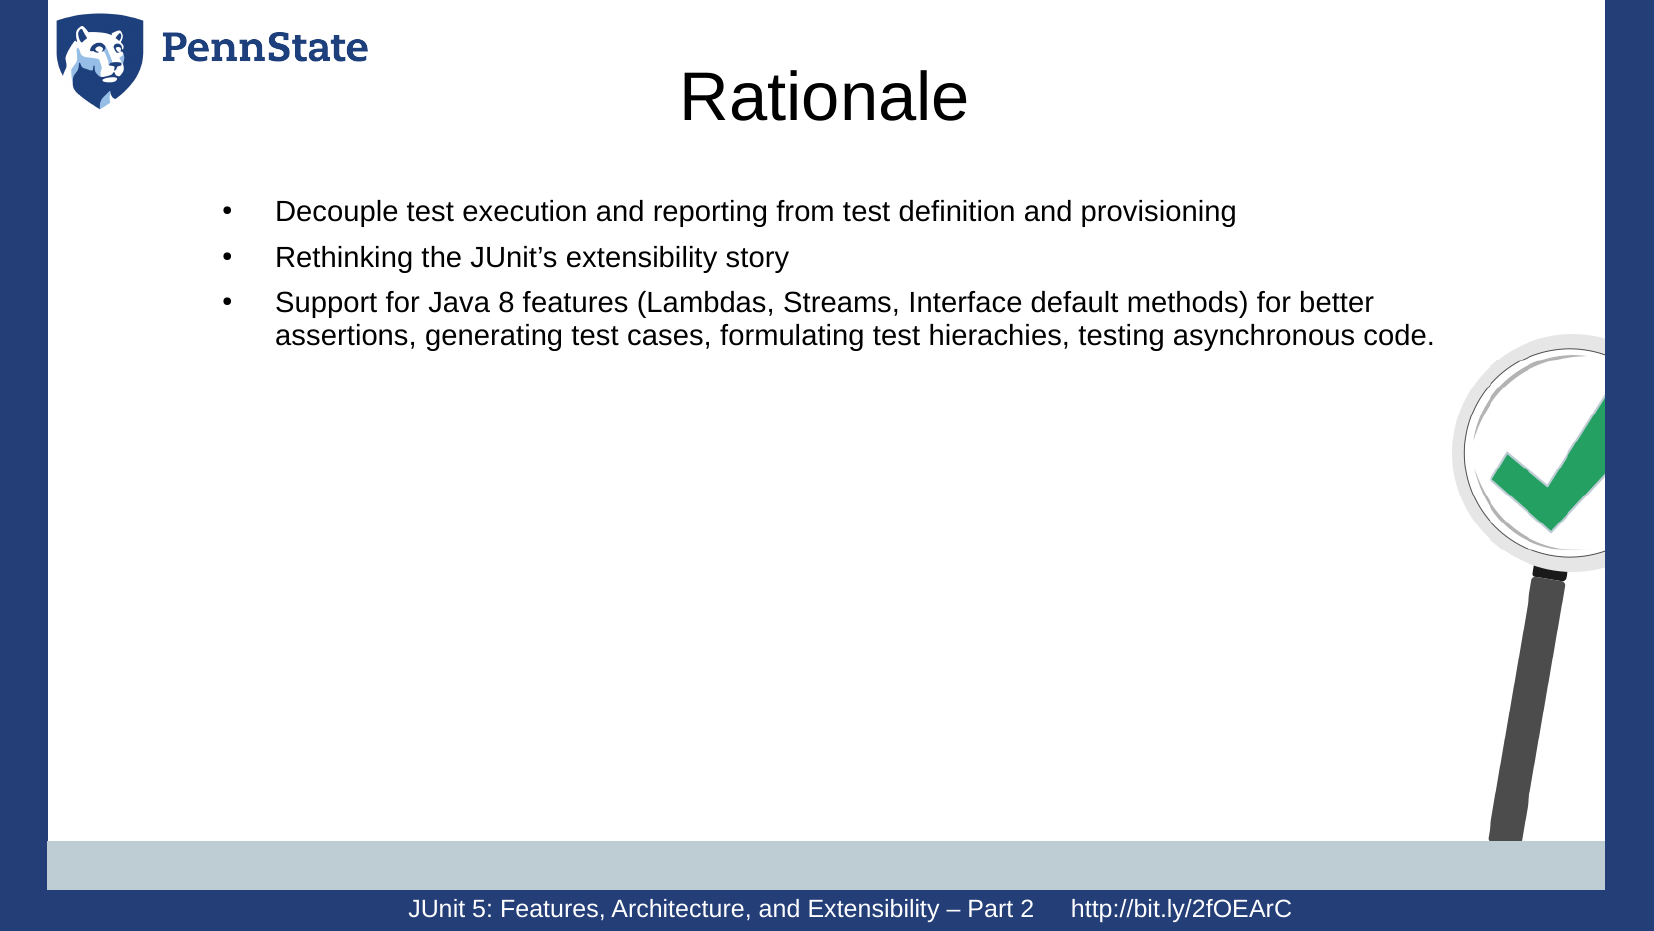

# Rationale
Decouple test execution and reporting from test definition and provisioning
Rethinking the JUnit’s extensibility story
Support for Java 8 features (Lambdas, Streams, Interface default methods) for better assertions, generating test cases, formulating test hierachies, testing asynchronous code.